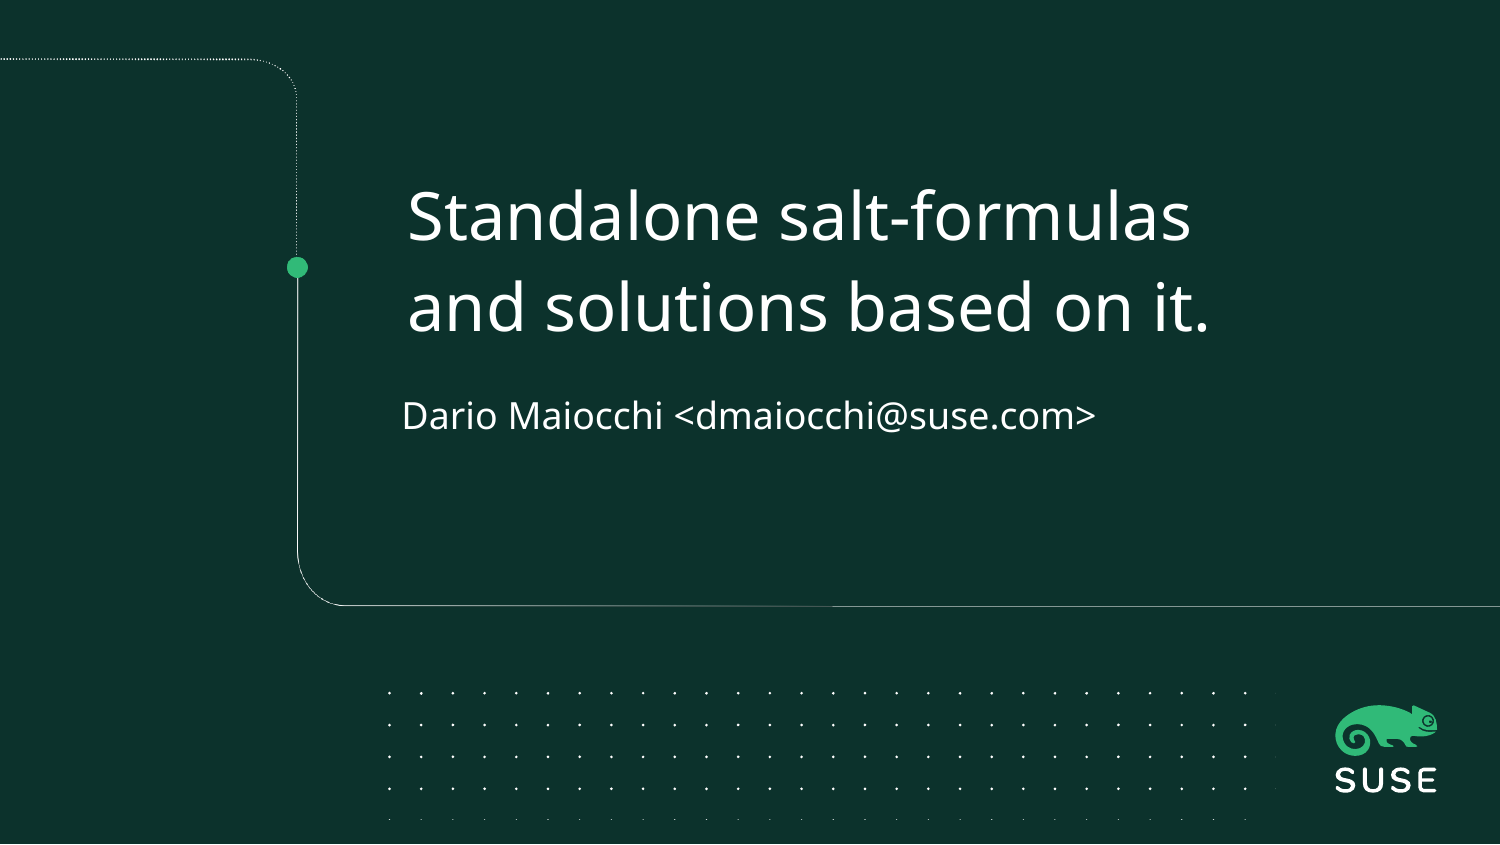

# Standalone salt-formulas and solutions based on it.
Dario Maiocchi <dmaiocchi@suse.com>